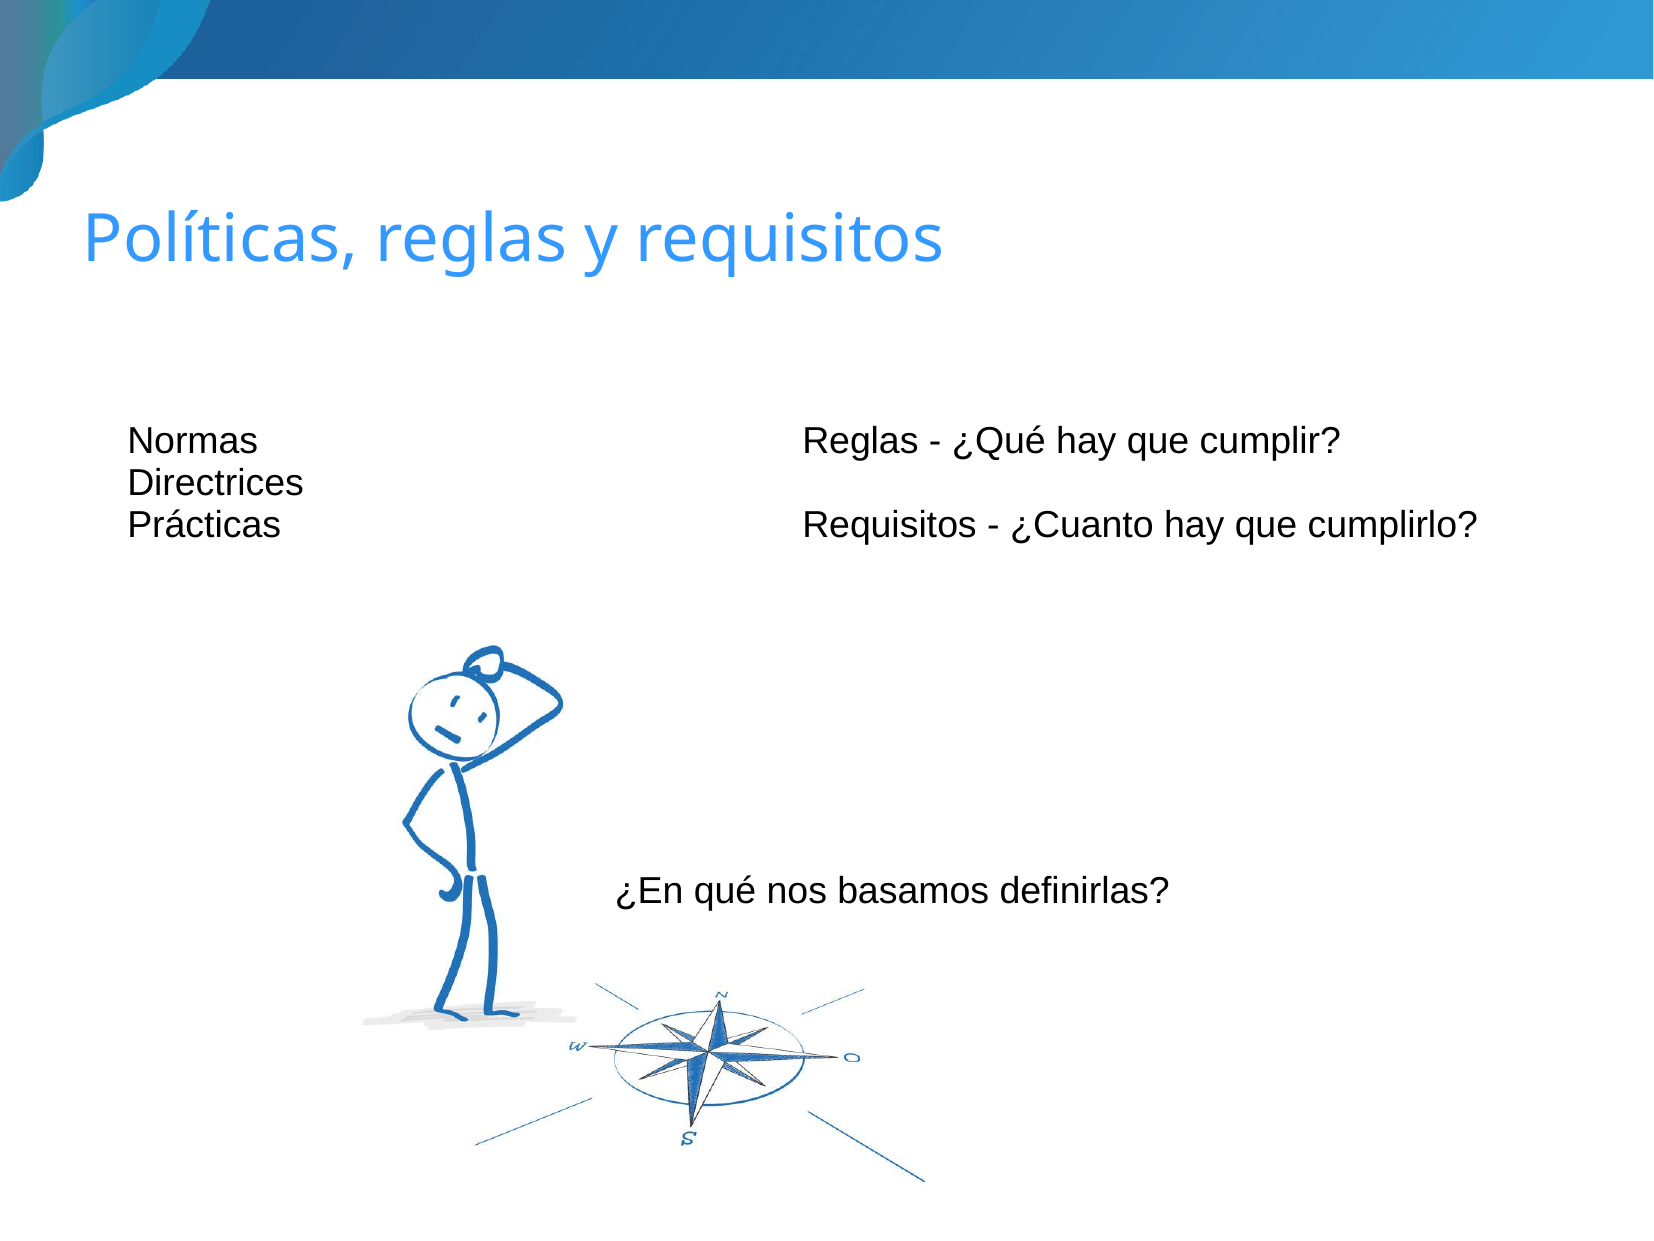

# Políticas, reglas y requisitos
Normas
Directrices
Prácticas
Reglas - ¿Qué hay que cumplir?
Requisitos - ¿Cuanto hay que cumplirlo?
¿En qué nos basamos definirlas?